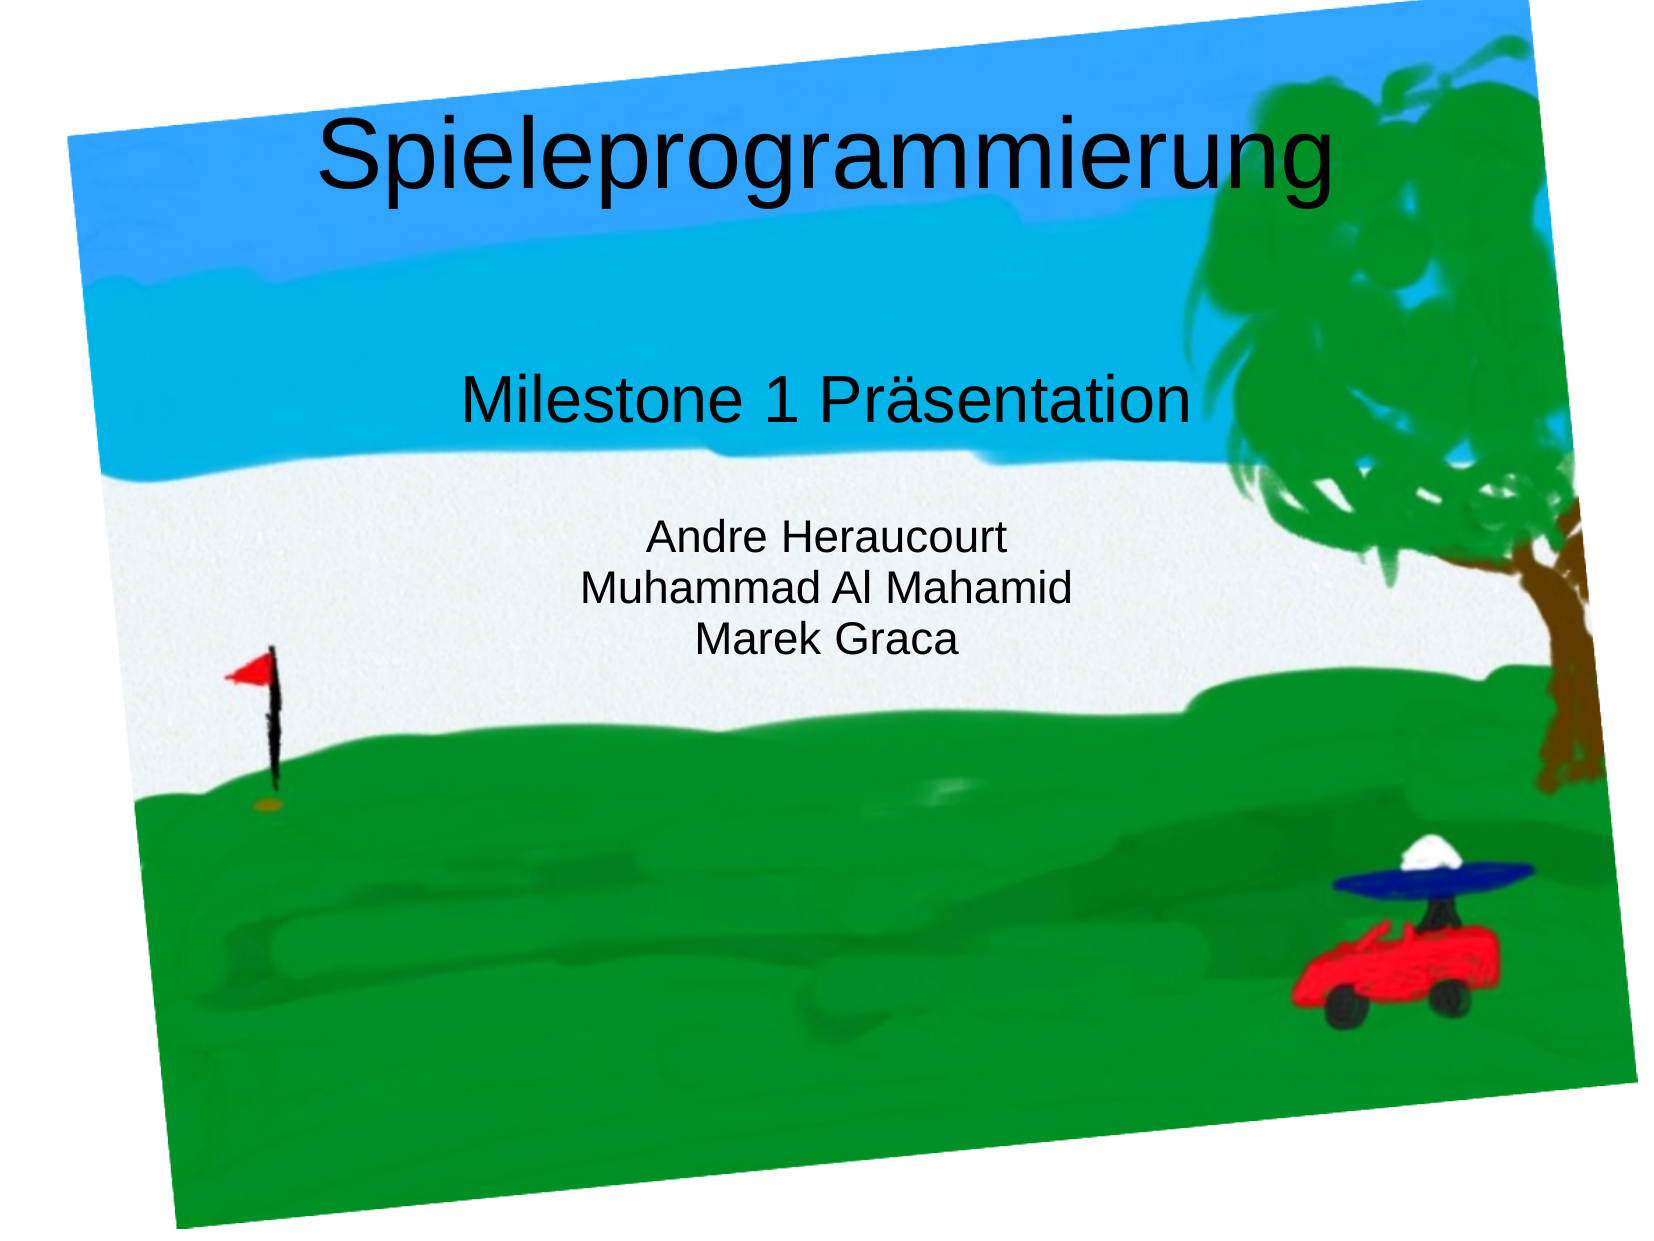

# Spieleprogrammierung
Milestone 1 Präsentation
Andre Heraucourt
Muhammad Al Mahamid
Marek Graca